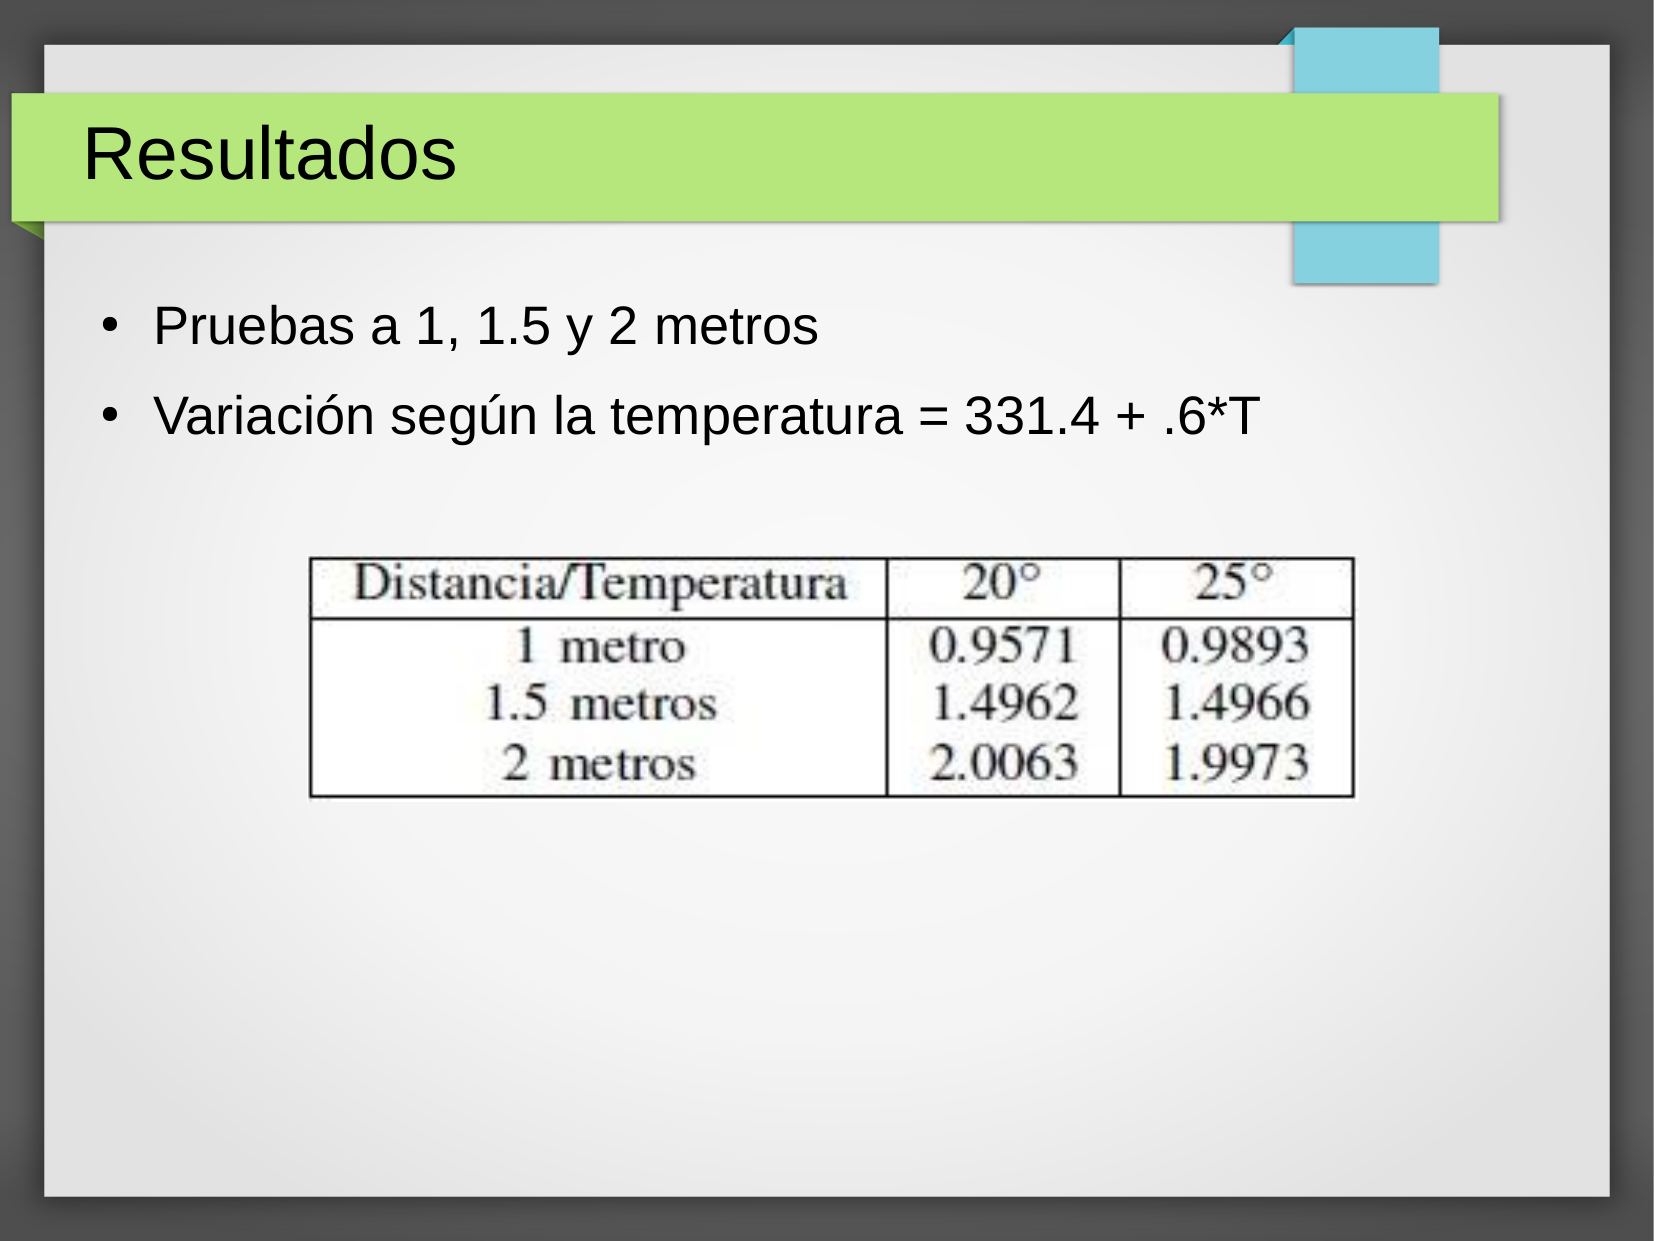

# Resultados
Pruebas a 1, 1.5 y 2 metros
Variación según la temperatura = 331.4 + .6*T